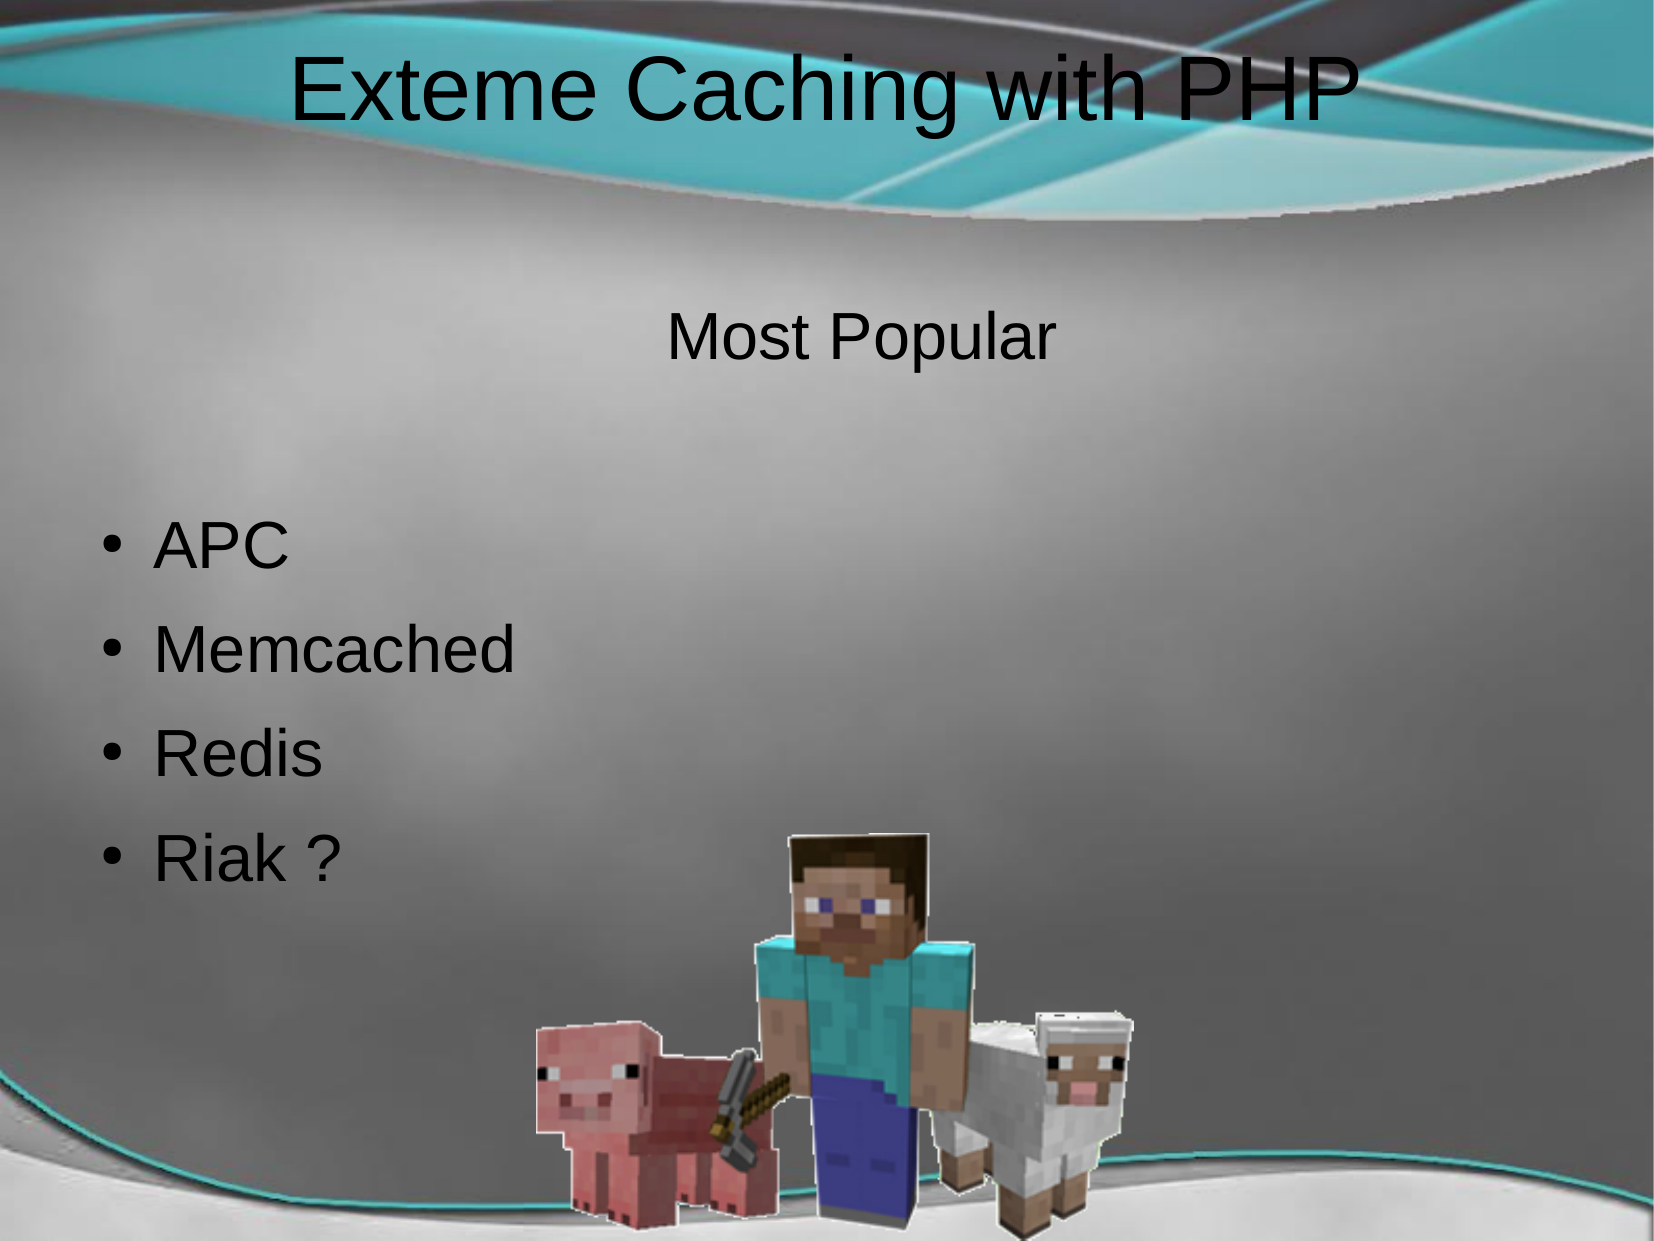

Exteme Caching with PHP
# Most Popular
APC
Memcached
Redis
Riak ?